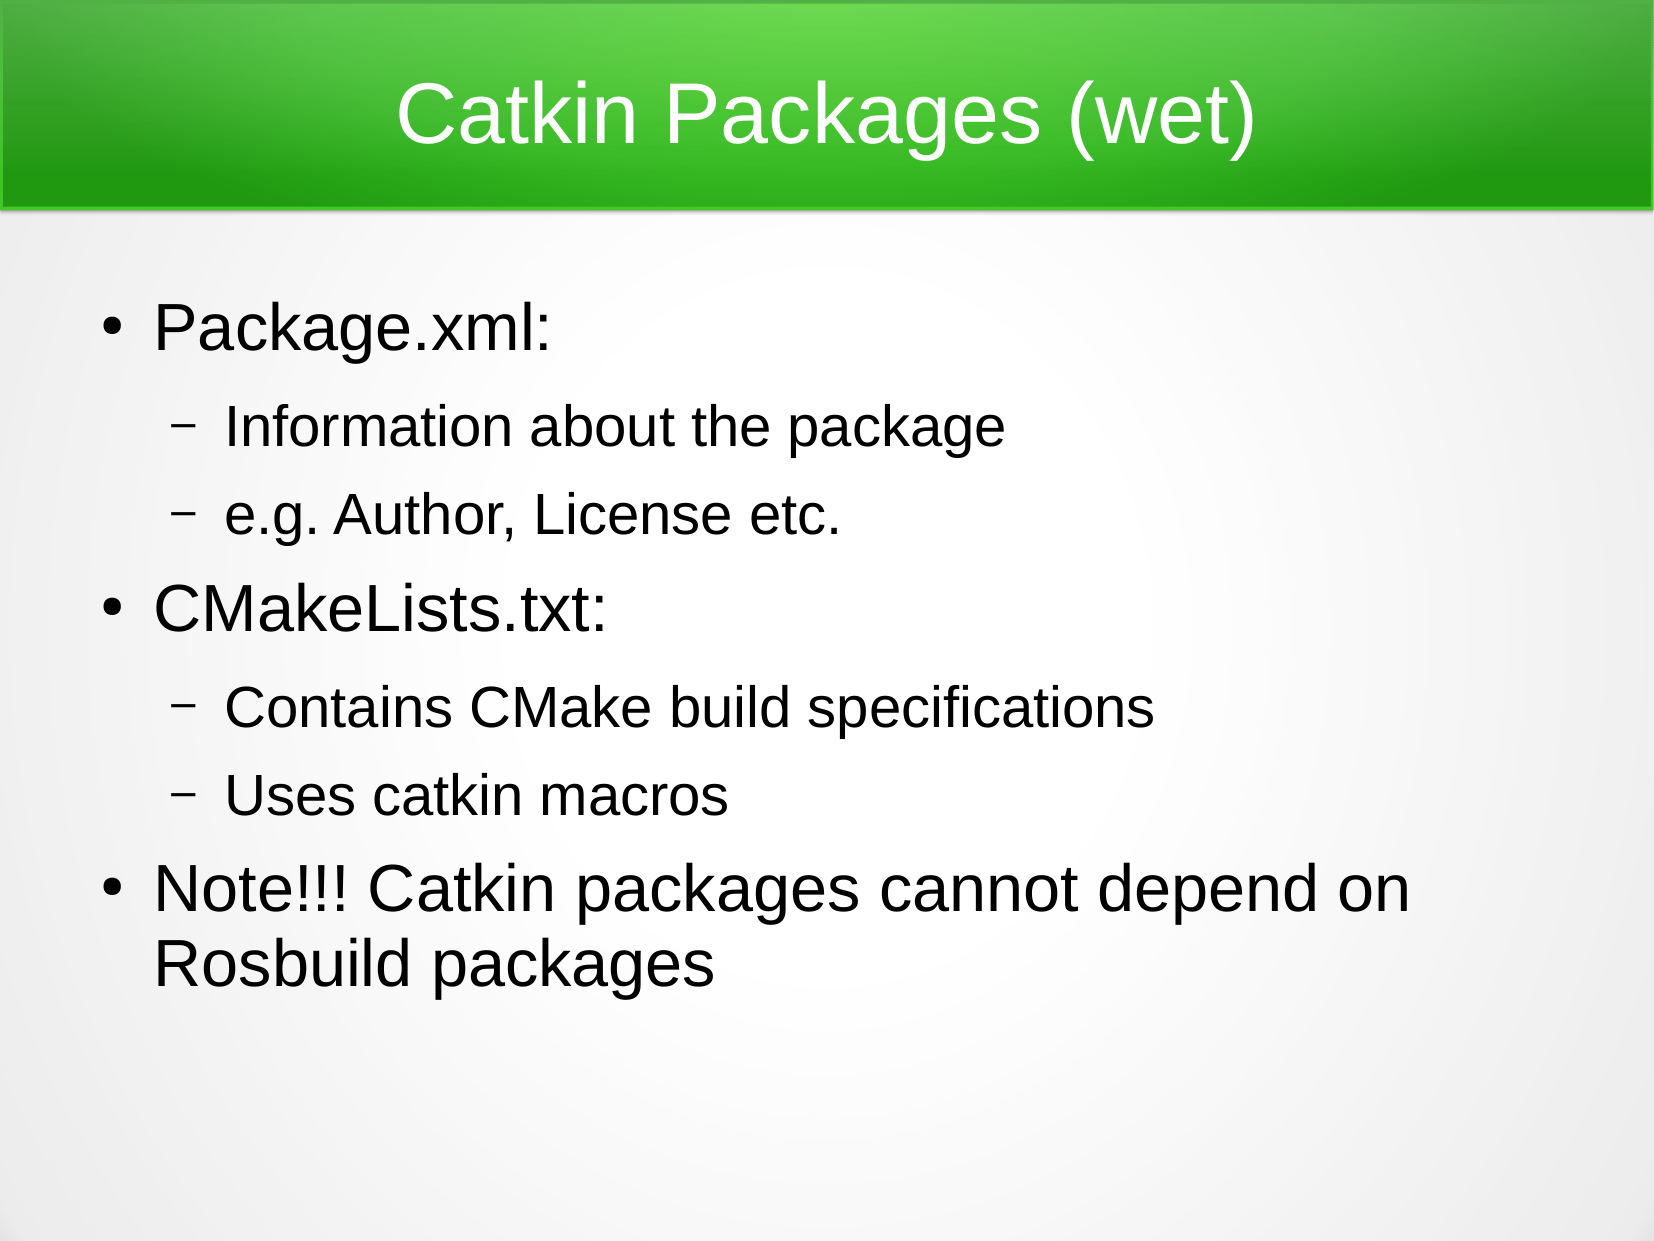

# Catkin Packages (wet)
Package.xml:
Information about the package
e.g. Author, License etc.
CMakeLists.txt:
Contains CMake build specifications
Uses catkin macros
Note!!! Catkin packages cannot depend on Rosbuild packages